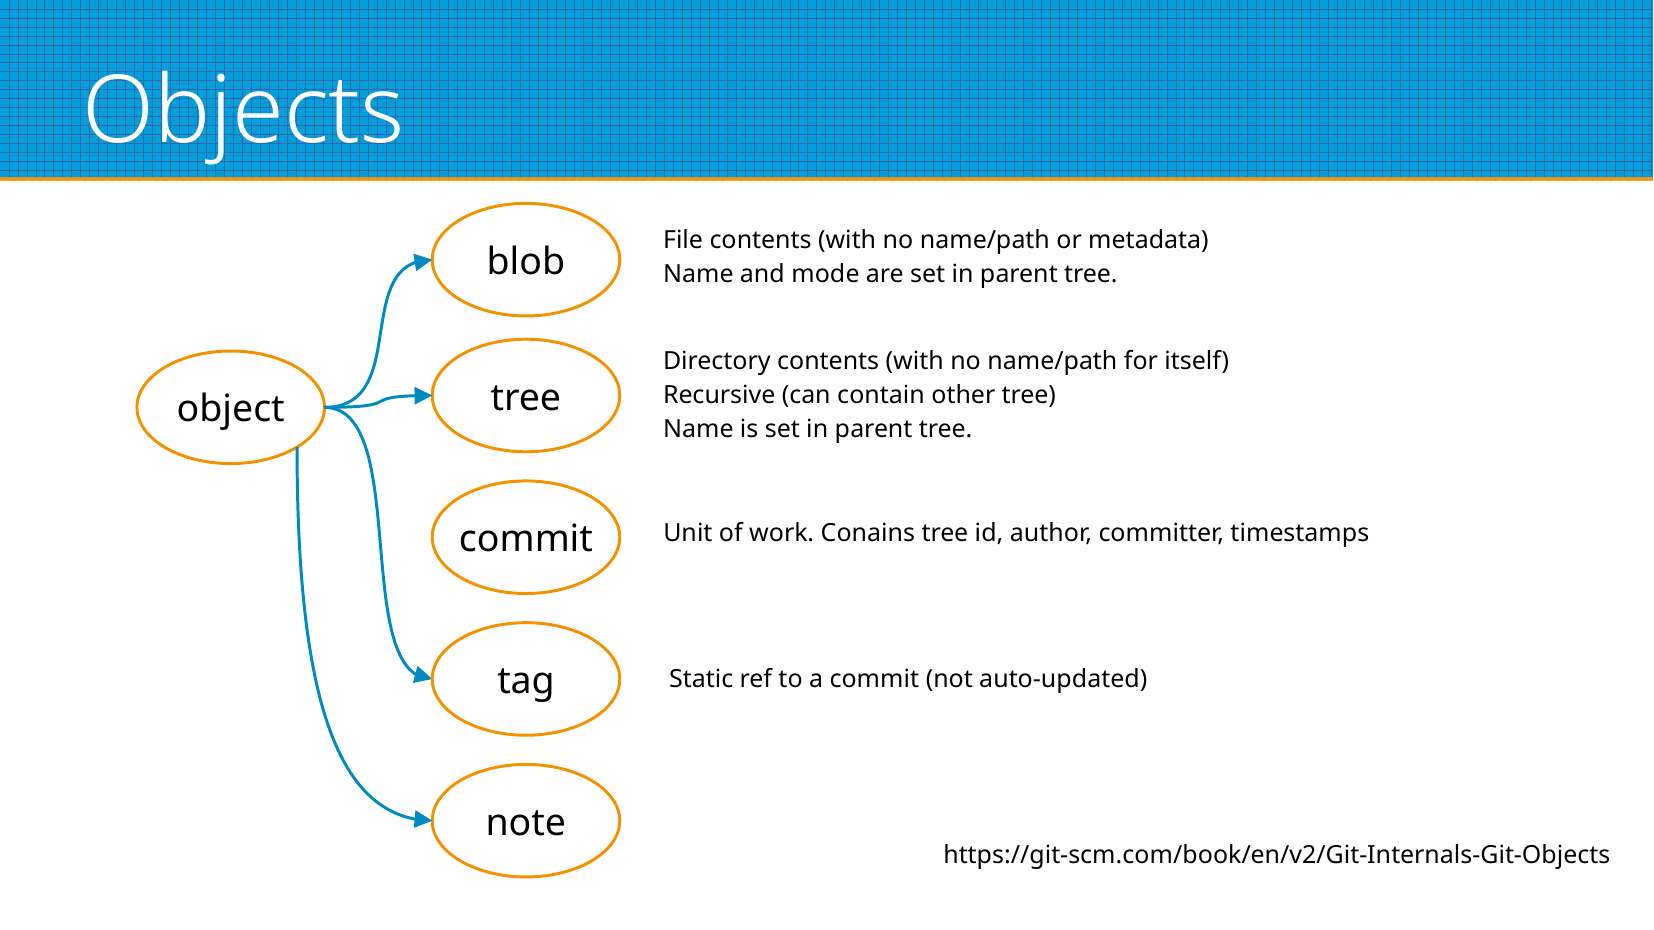

# Objects
blob
File contents (with no name/path or metadata)
Name and mode are set in parent tree.
tree
object
Directory contents (with no name/path for itself)
Recursive (can contain other tree)
Name is set in parent tree.
commit
Unit of work. Conains tree id, author, committer, timestamps
tag
Static ref to a commit (not auto-updated)
note
https://git-scm.com/book/en/v2/Git-Internals-Git-Objects